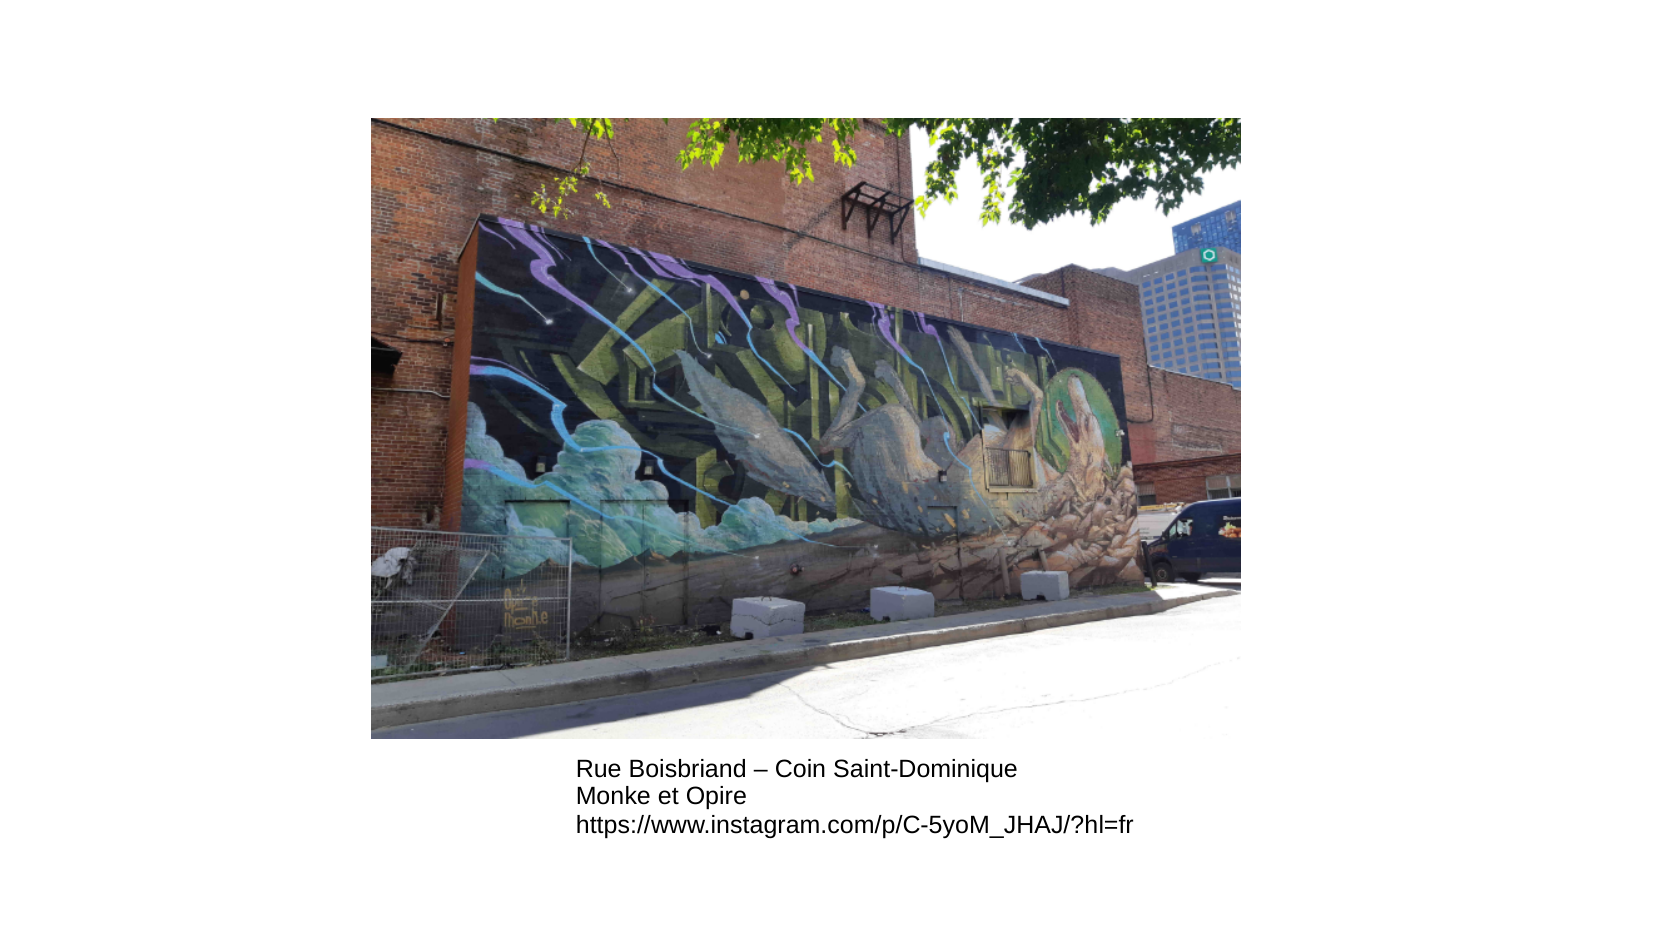

Rue Boisbriand – Coin Saint-Dominique
Monke et Opire
https://www.instagram.com/p/C-5yoM_JHAJ/?hl=fr